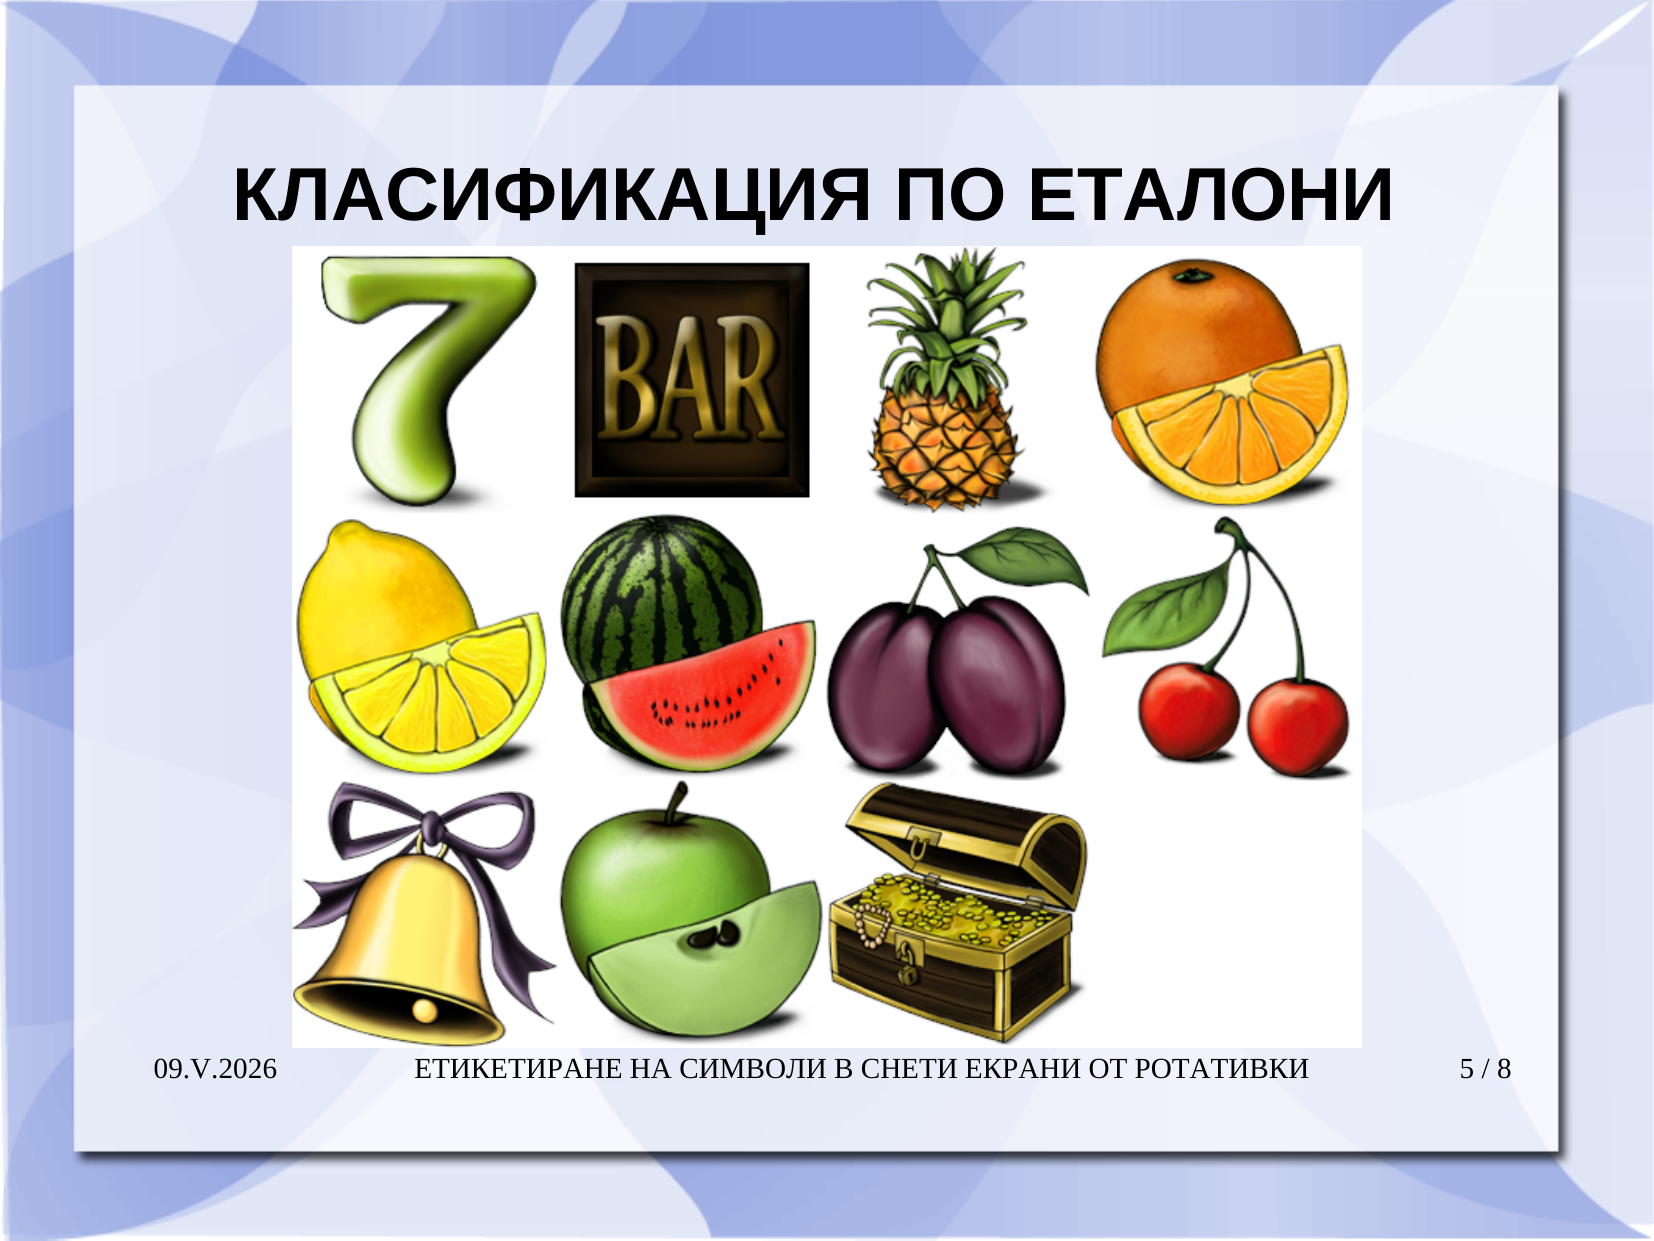

# Класификация по еталони
09.V.2026
ЕТИКЕТИРАНЕ НА СИМВОЛИ В СНЕТИ ЕКРАНИ ОТ РОТАТИВКИ
5